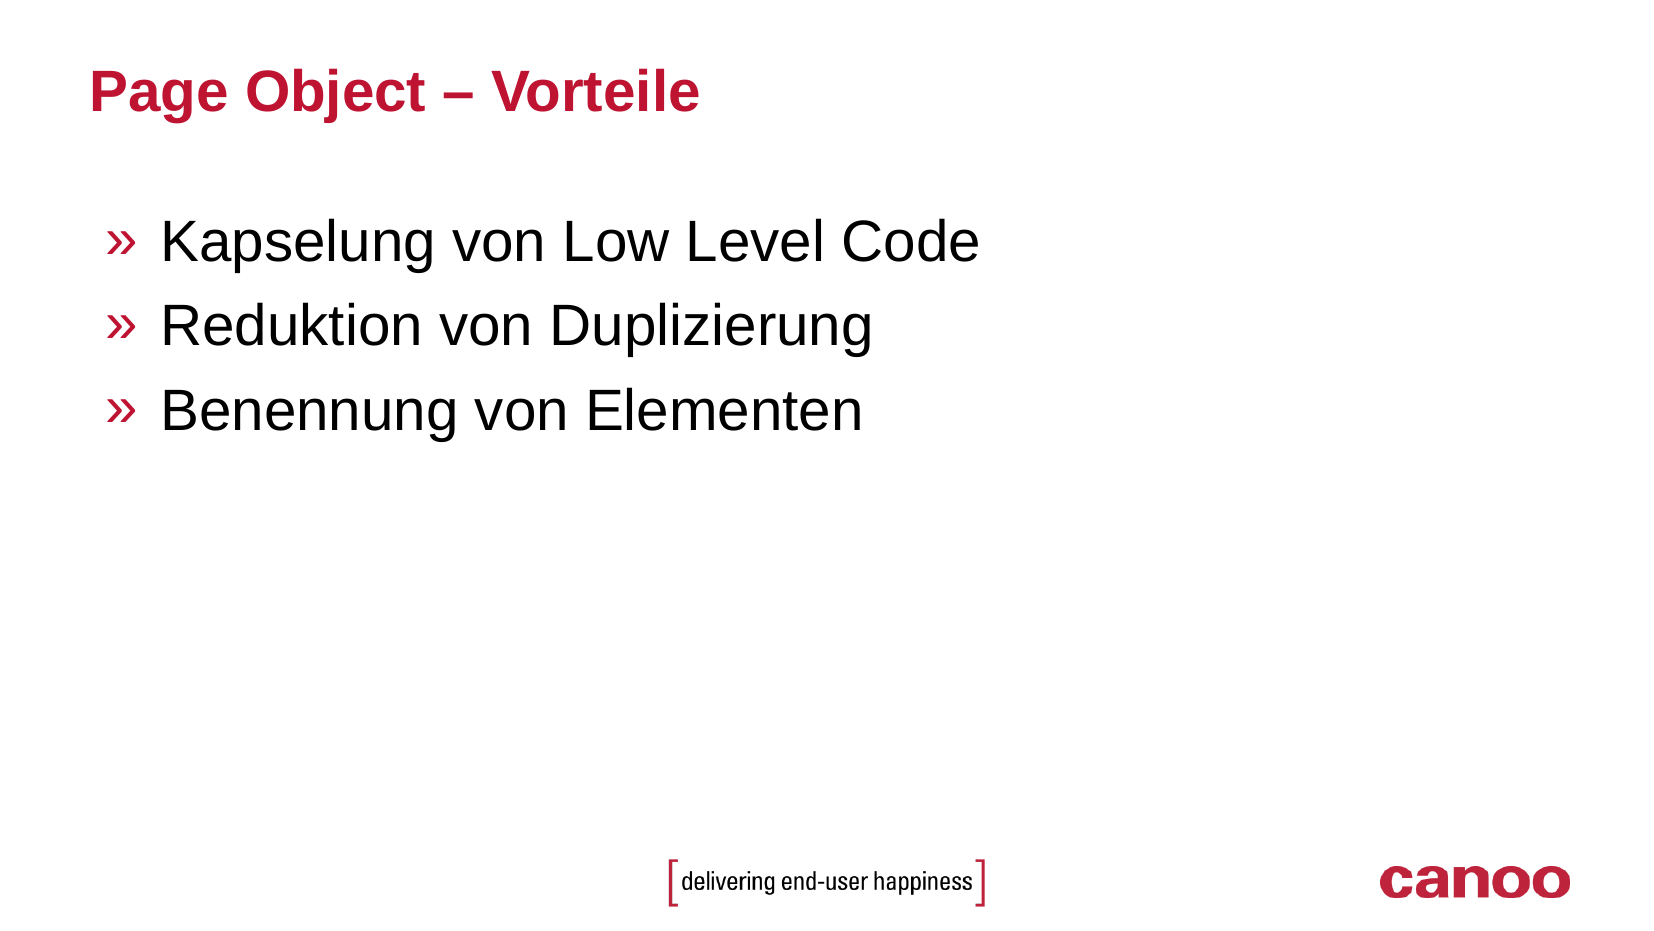

# Page Object – Vorteile
Kapselung von Low Level Code
Reduktion von Duplizierung
Benennung von Elementen